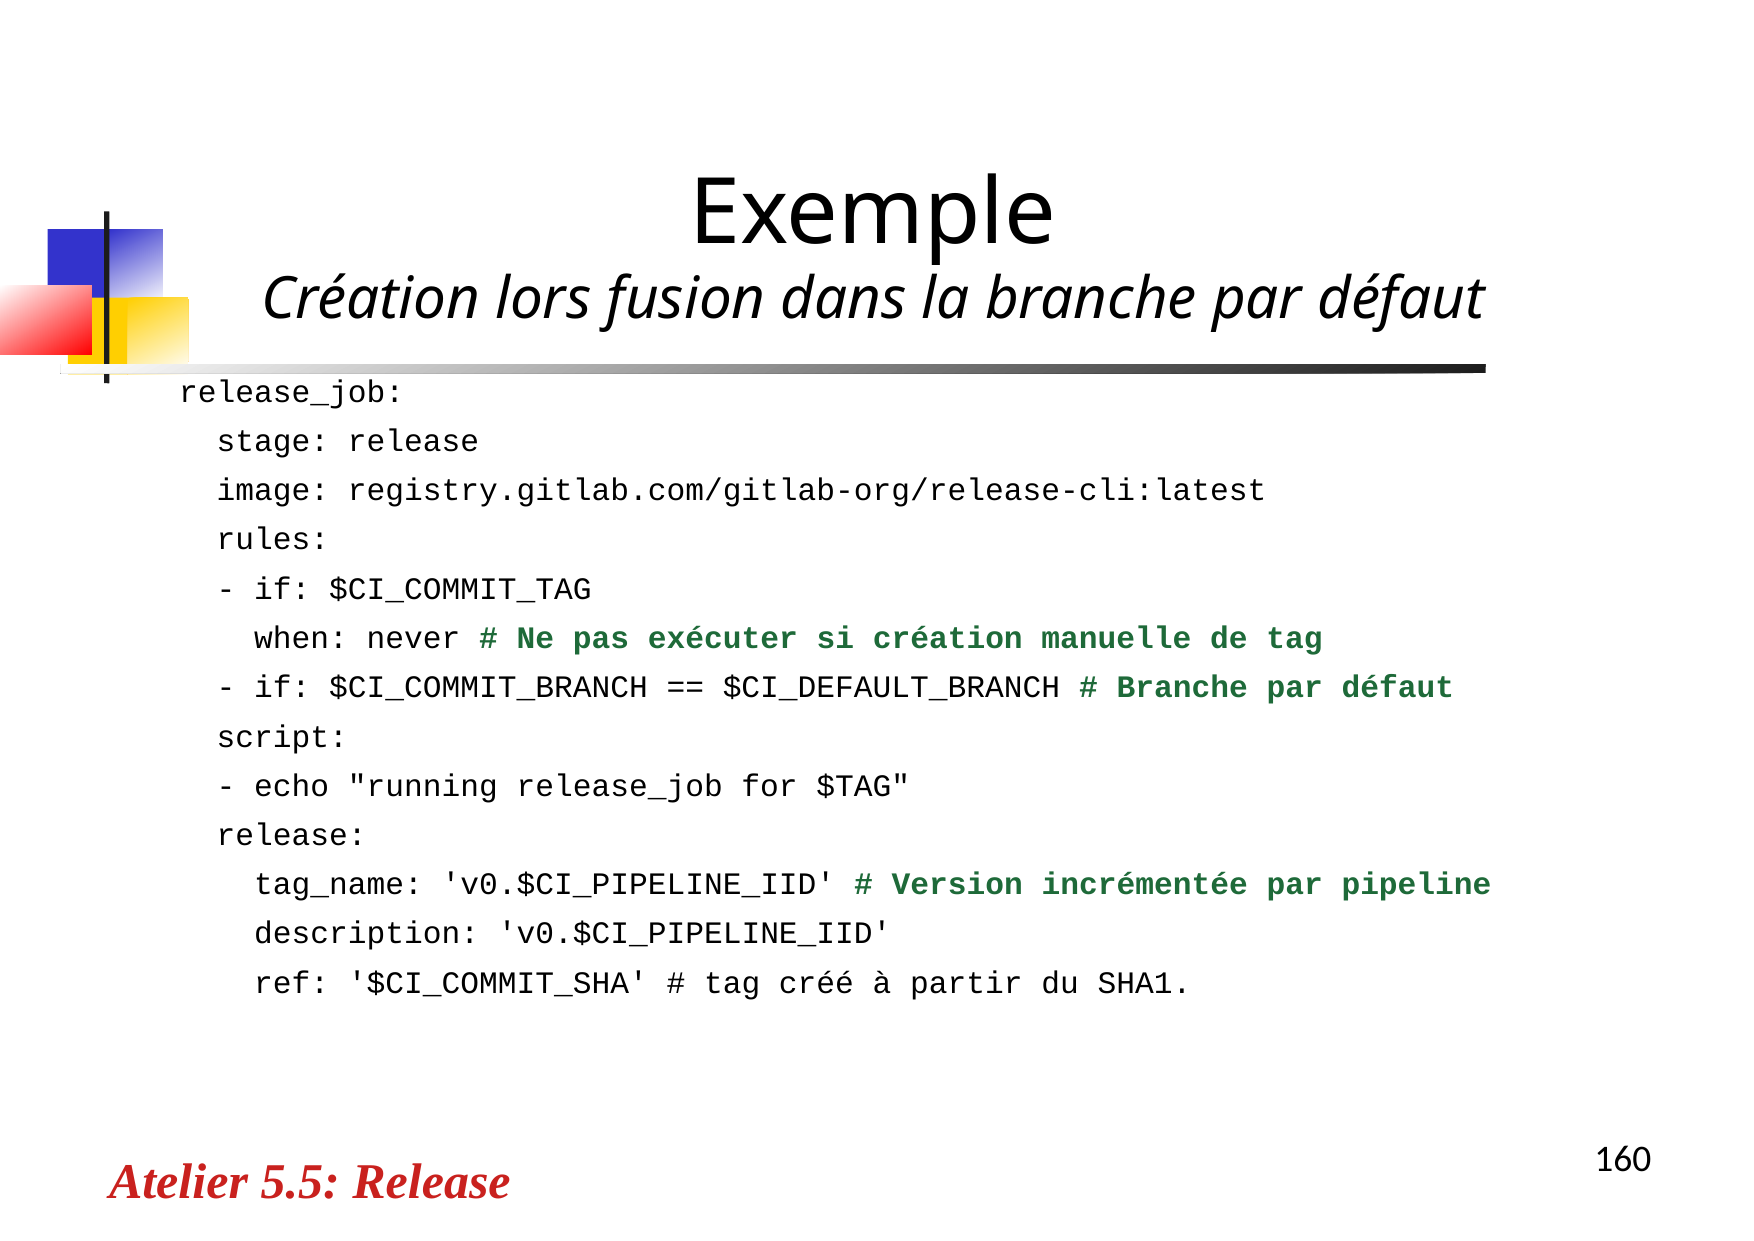

# Exemple Création lors fusion dans la branche par défaut
release_job:
 stage: release
 image: registry.gitlab.com/gitlab-org/release-cli:latest
 rules:
 - if: $CI_COMMIT_TAG
 when: never # Ne pas exécuter si création manuelle de tag
 - if: $CI_COMMIT_BRANCH == $CI_DEFAULT_BRANCH # Branche par défaut
 script:
 - echo "running release_job for $TAG"
 release:
 tag_name: 'v0.$CI_PIPELINE_IID' # Version incrémentée par pipeline
 description: 'v0.$CI_PIPELINE_IID'
 ref: '$CI_COMMIT_SHA' # tag créé à partir du SHA1.
Atelier 5.5: Release